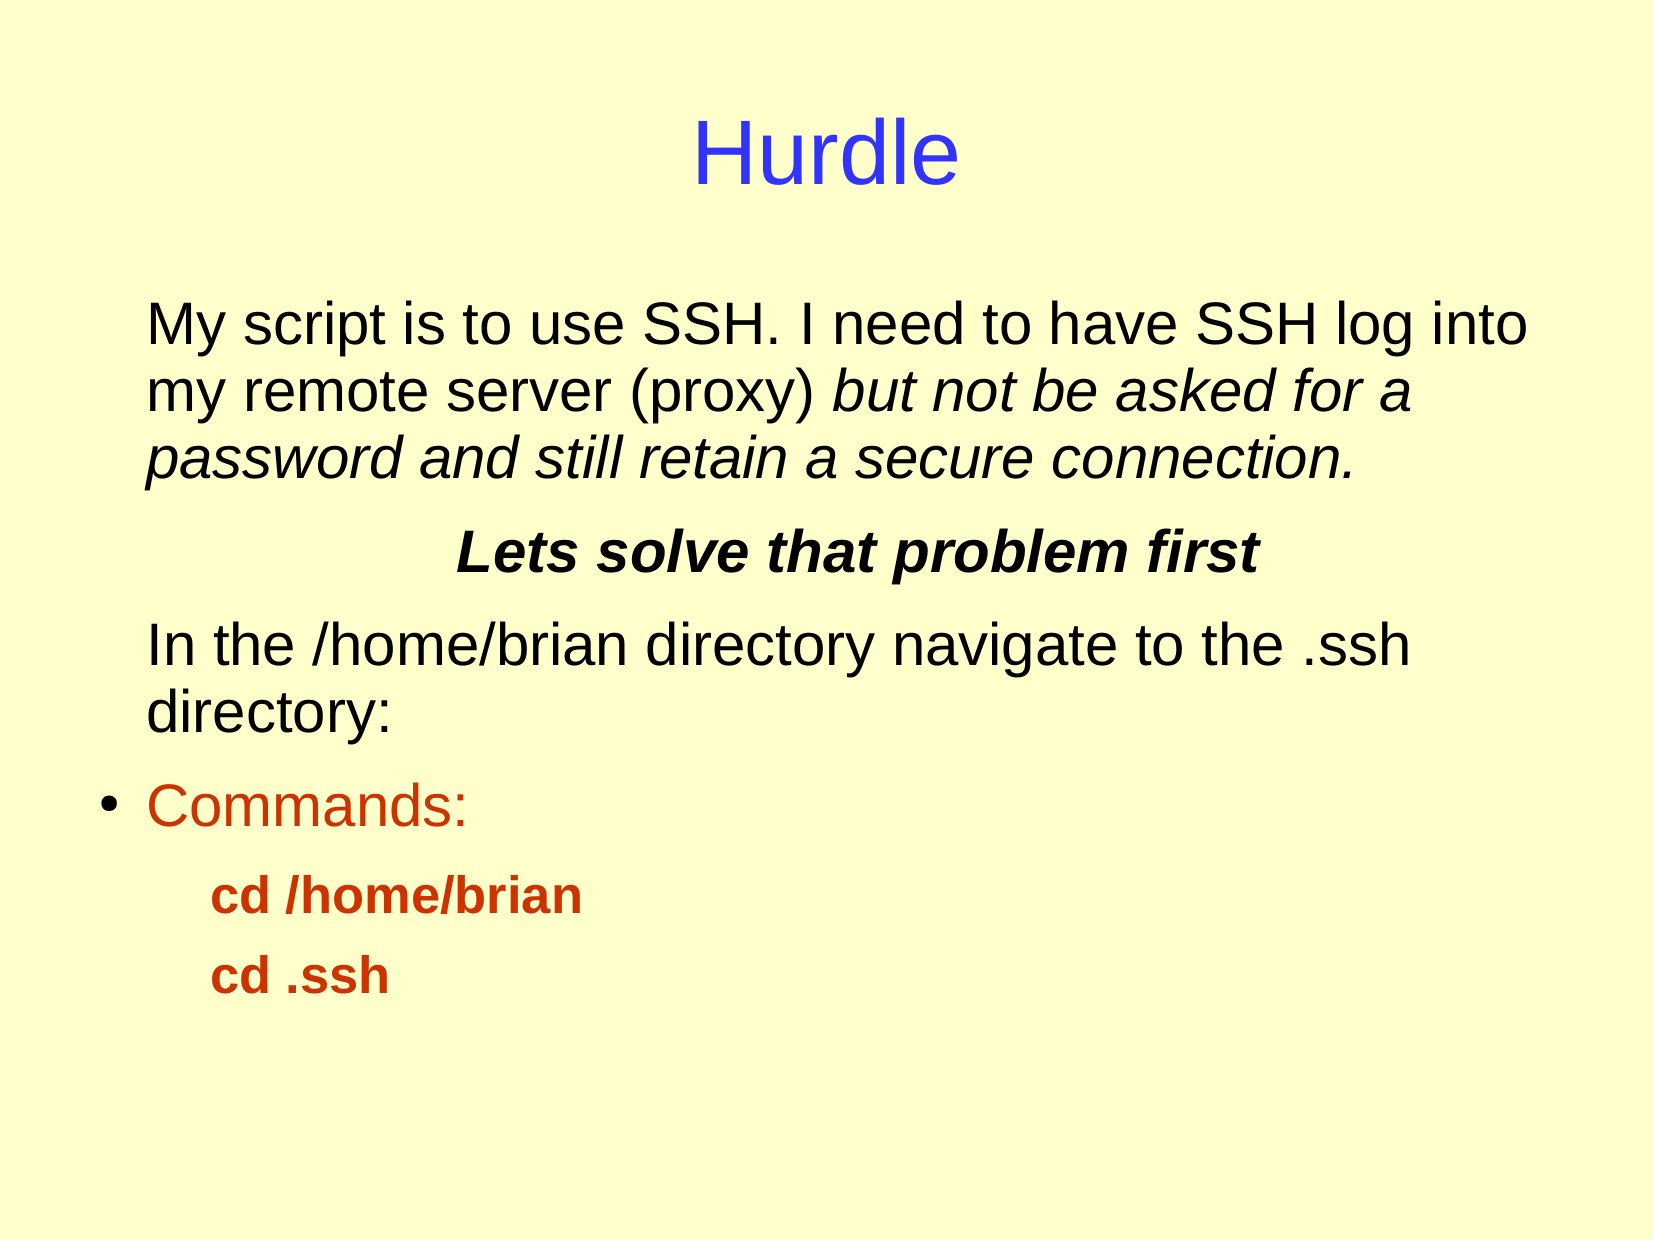

# Hurdle
My script is to use SSH. I need to have SSH log into my remote server (proxy) but not be asked for a password and still retain a secure connection.
Lets solve that problem first
In the /home/brian directory navigate to the .ssh directory:
Commands:
cd /home/brian
cd .ssh